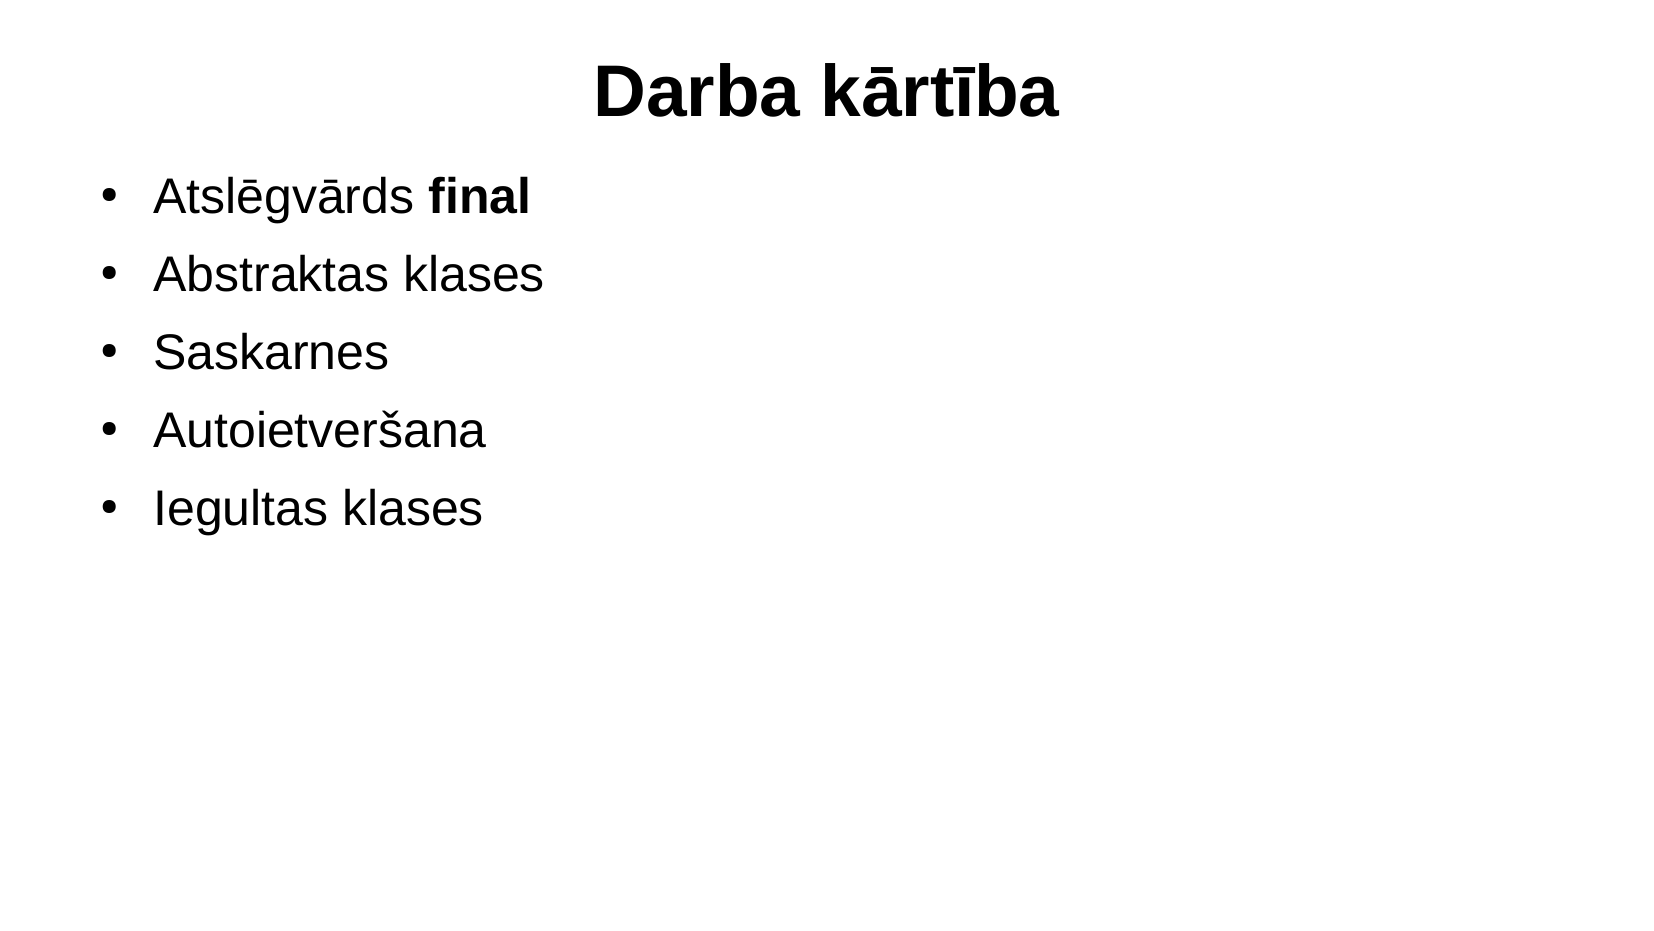

# Darba kārtība
Atslēgvārds final
Abstraktas klases
Saskarnes
Autoietveršana
Iegultas klases